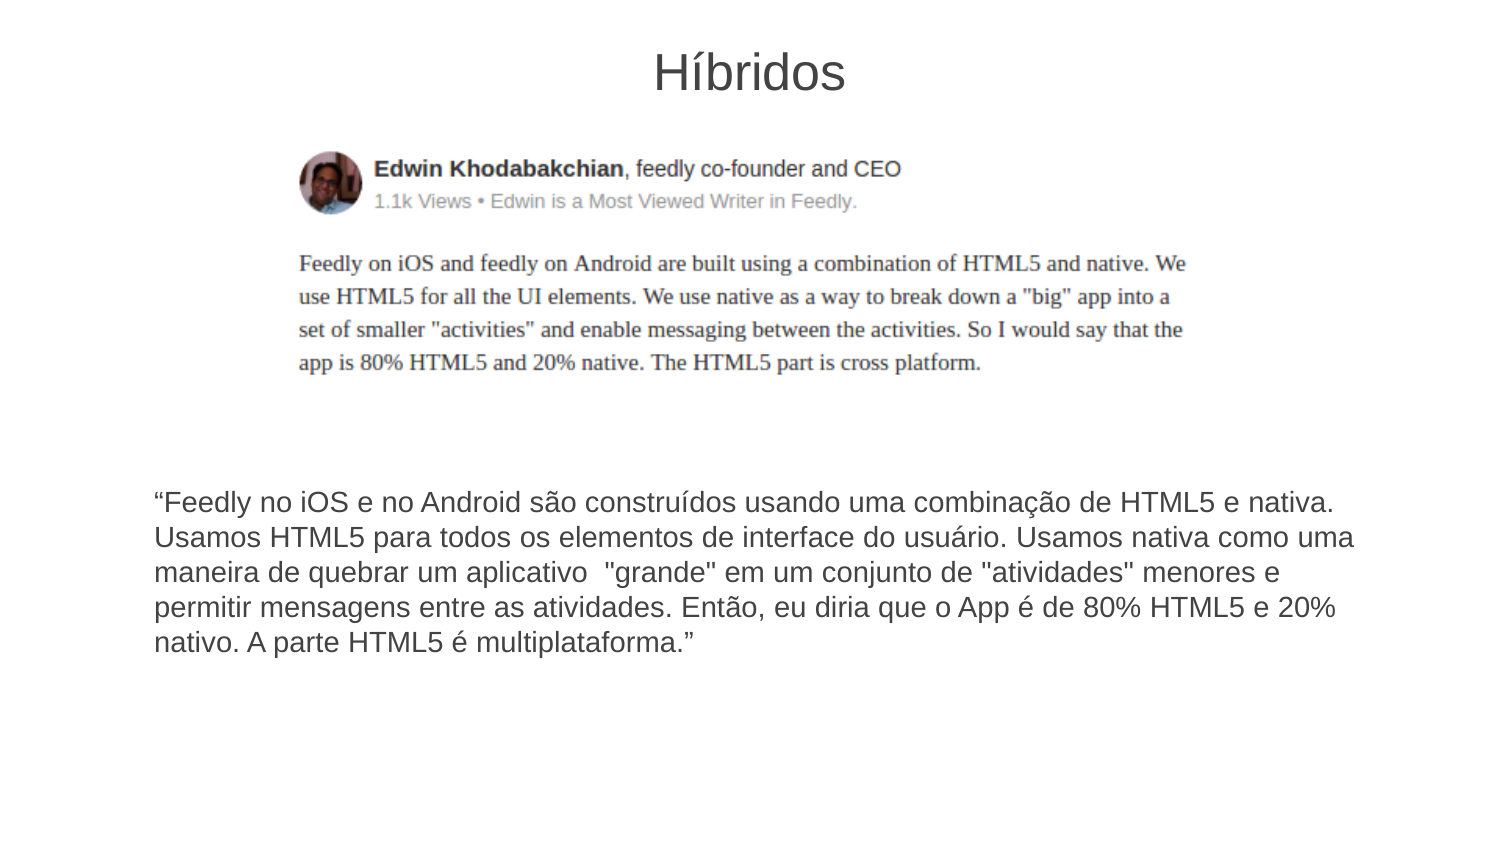

Híbridos
“Feedly no iOS e no Android são construídos usando uma combinação de HTML5 e nativa. Usamos HTML5 para todos os elementos de interface do usuário. Usamos nativa como uma maneira de quebrar um aplicativo "grande" em um conjunto de "atividades" menores e permitir mensagens entre as atividades. Então, eu diria que o App é de 80% HTML5 e 20% nativo. A parte HTML5 é multiplataforma.”